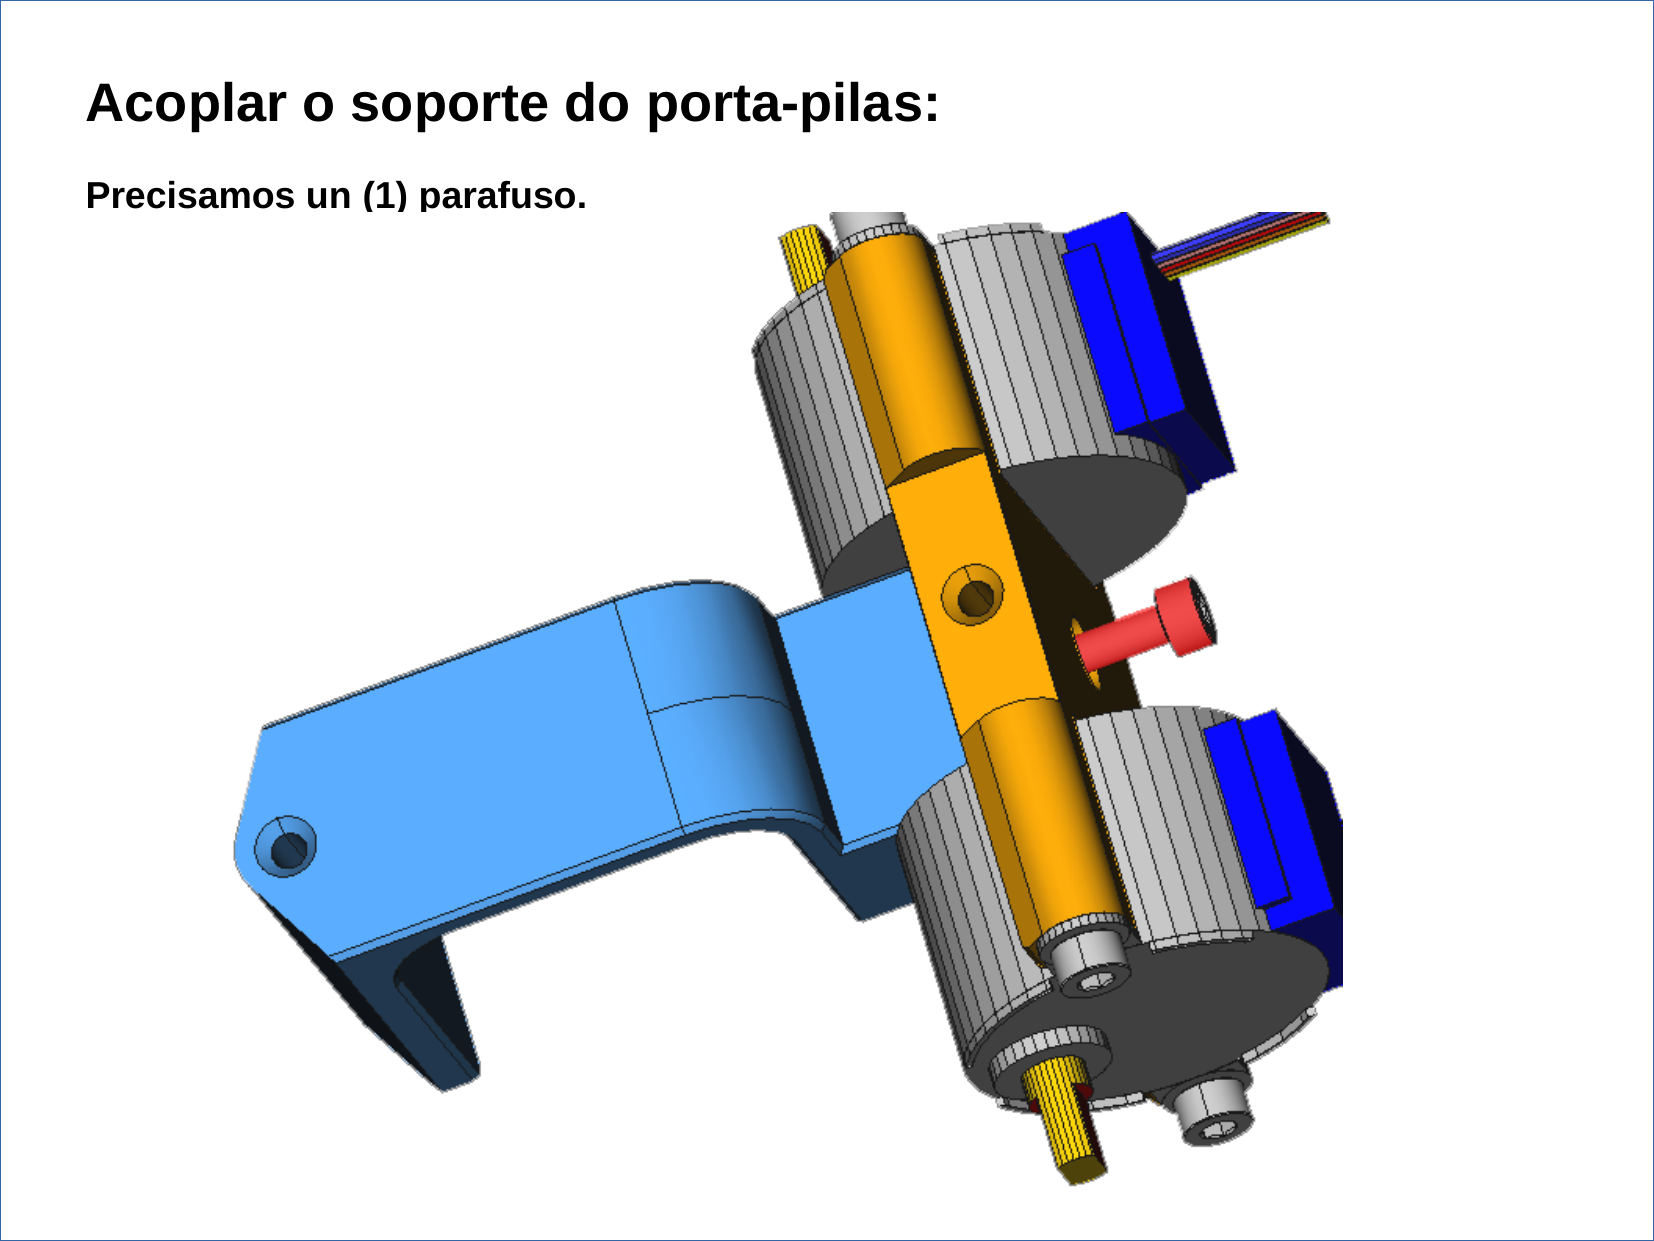

Acoplar o soporte do porta-pilas:
Precisamos un (1) parafuso.